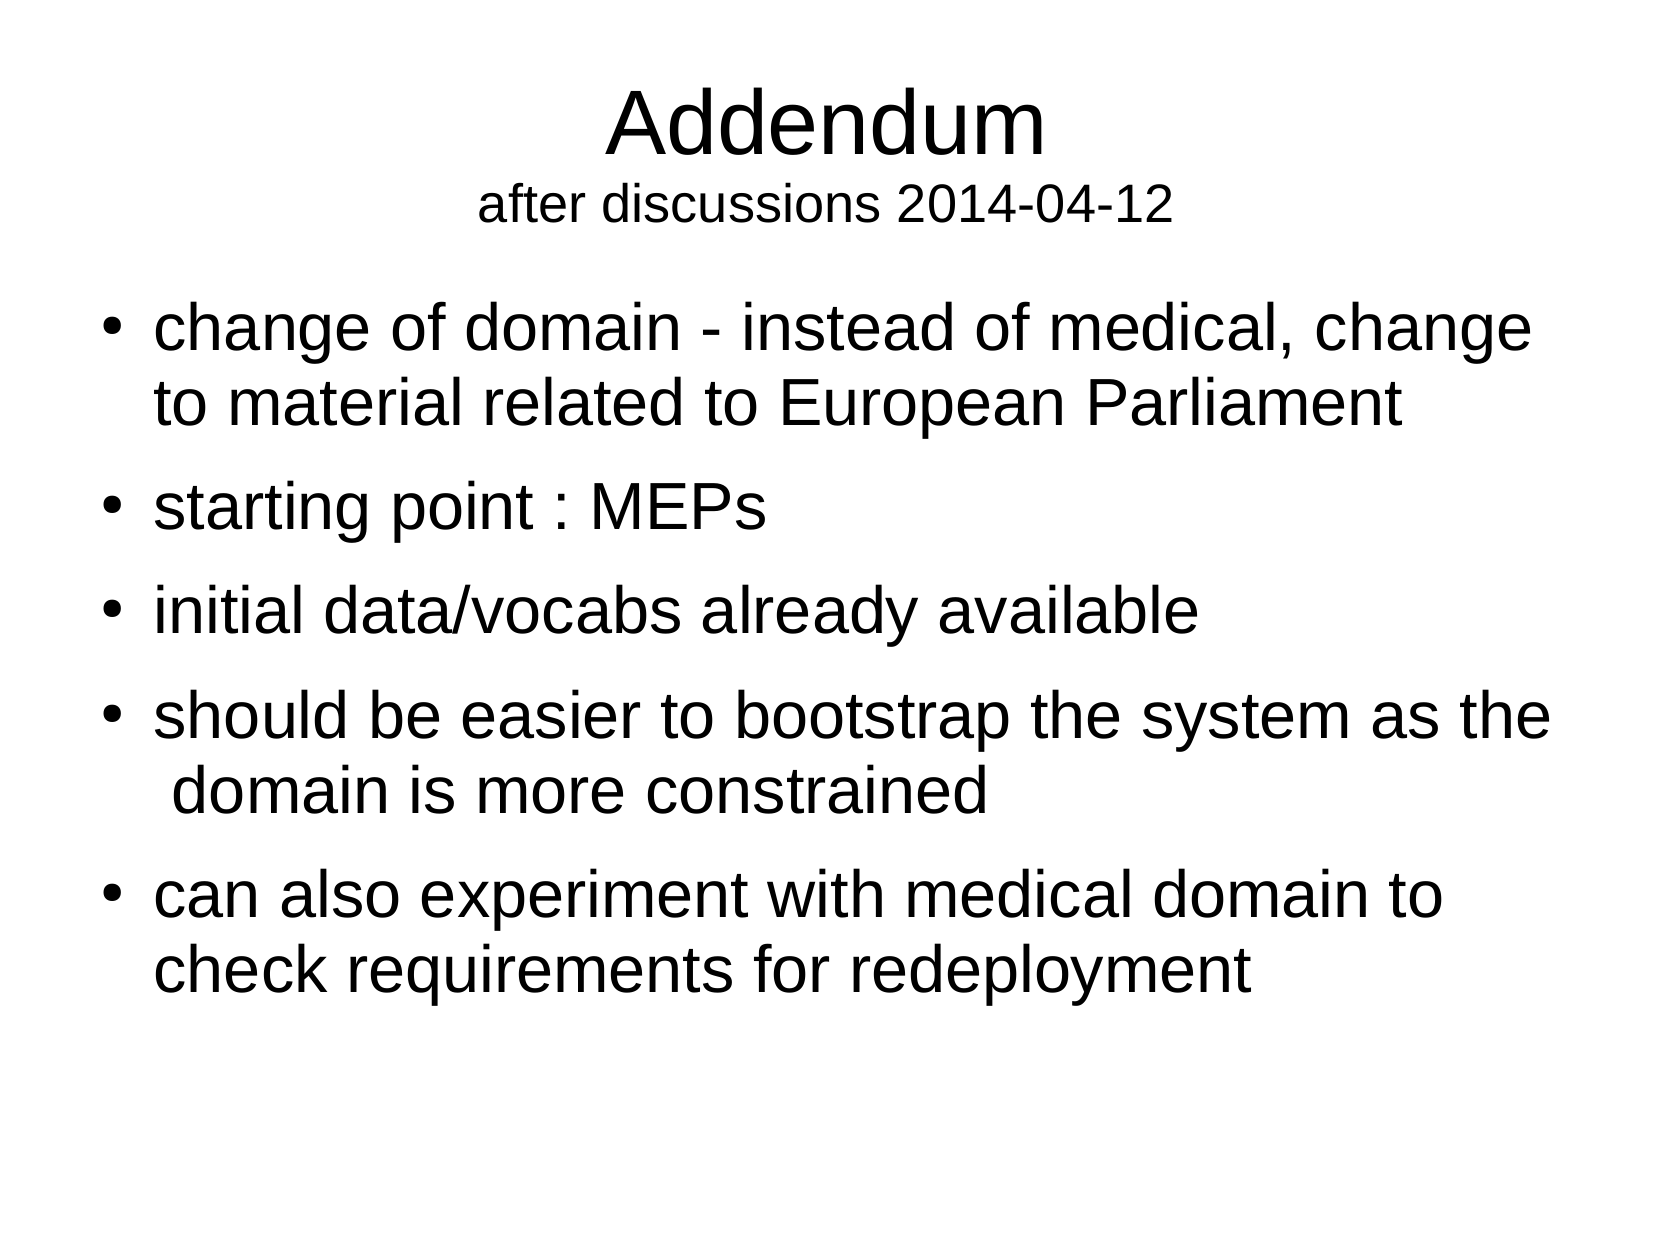

# Addendum after discussions 2014-04-12
change of domain - instead of medical, change to material related to European Parliament
starting point : MEPs
initial data/vocabs already available
should be easier to bootstrap the system as the domain is more constrained
can also experiment with medical domain to check requirements for redeployment